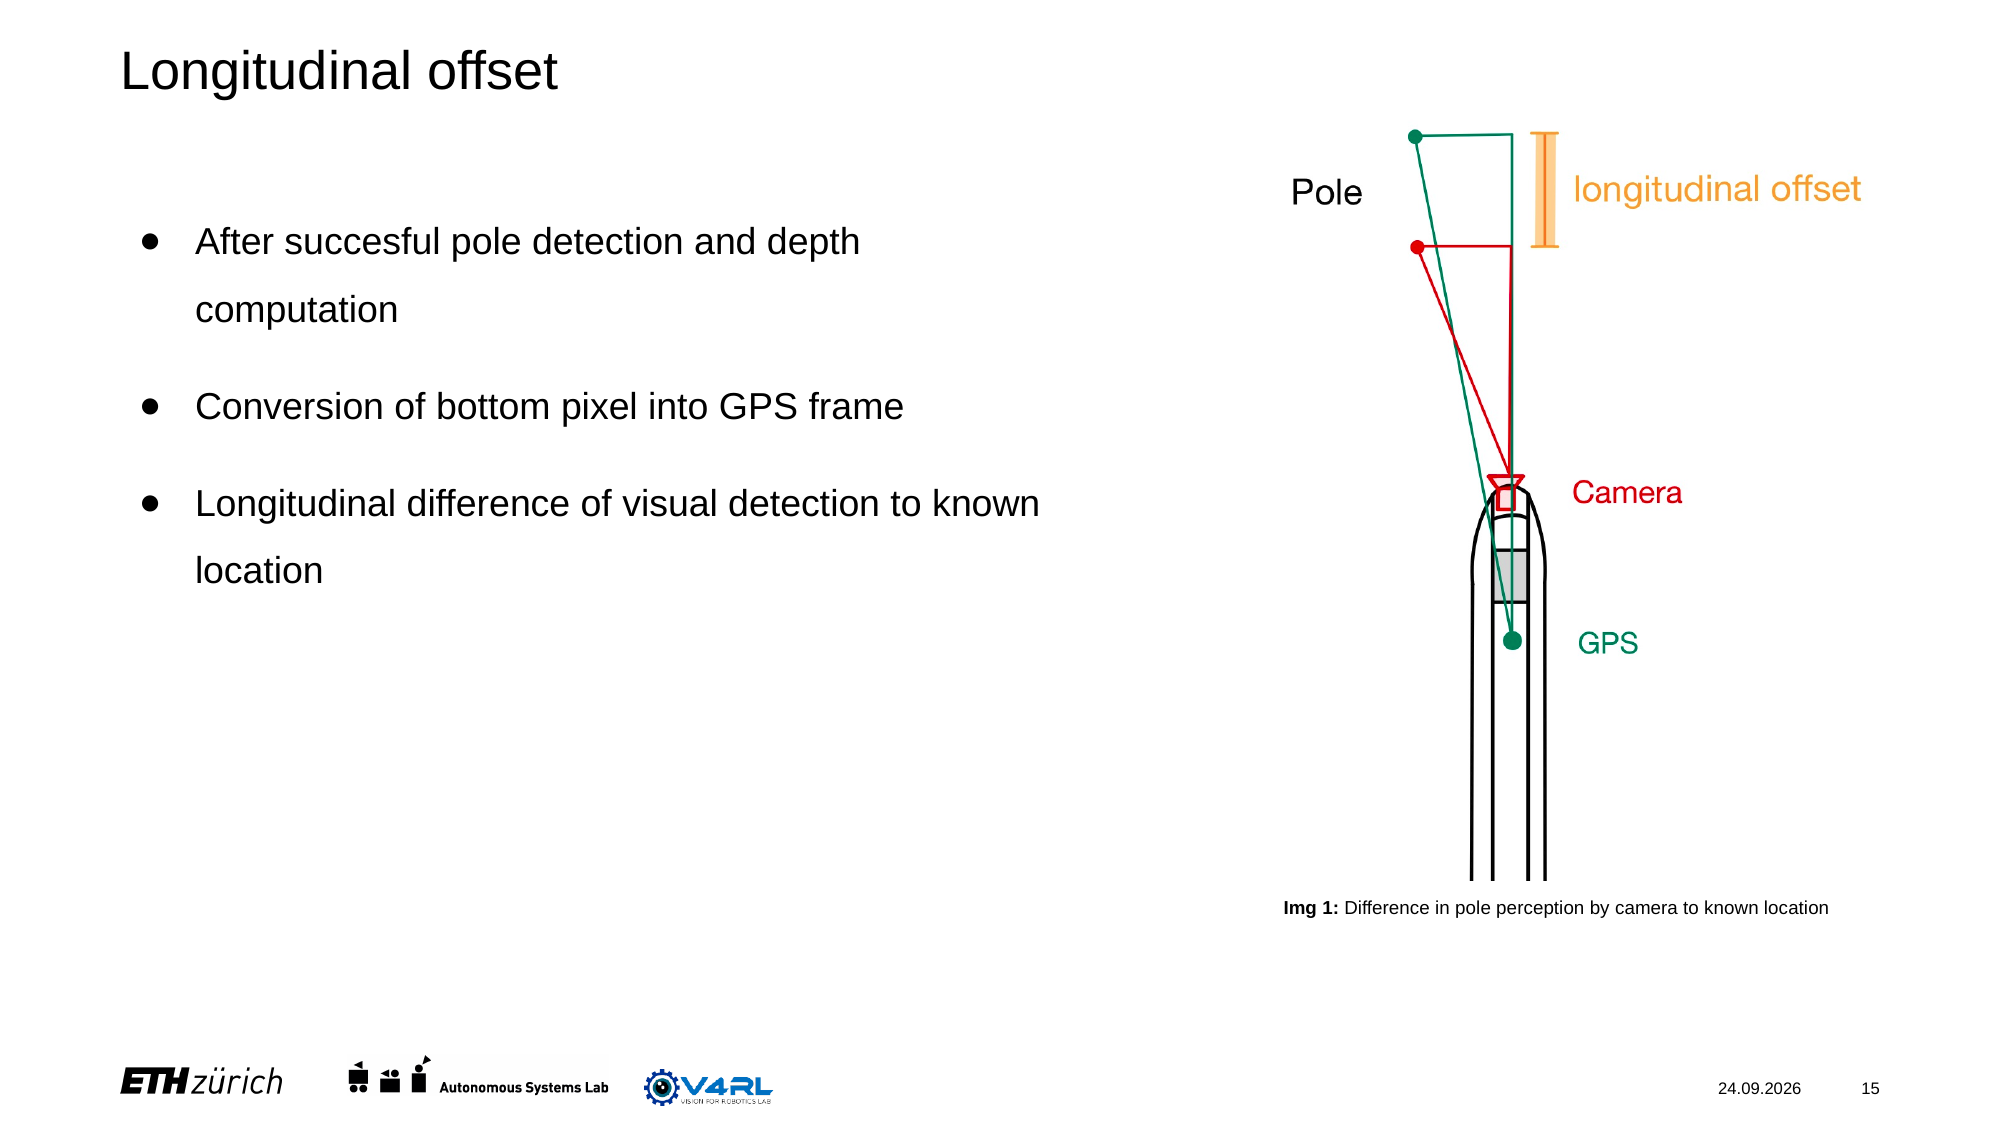

# Longitudinal offset
After succesful pole detection and depth computation
Conversion of bottom pixel into GPS frame
Longitudinal difference of visual detection to known location
Img 1: Difference in pole perception by camera to known location